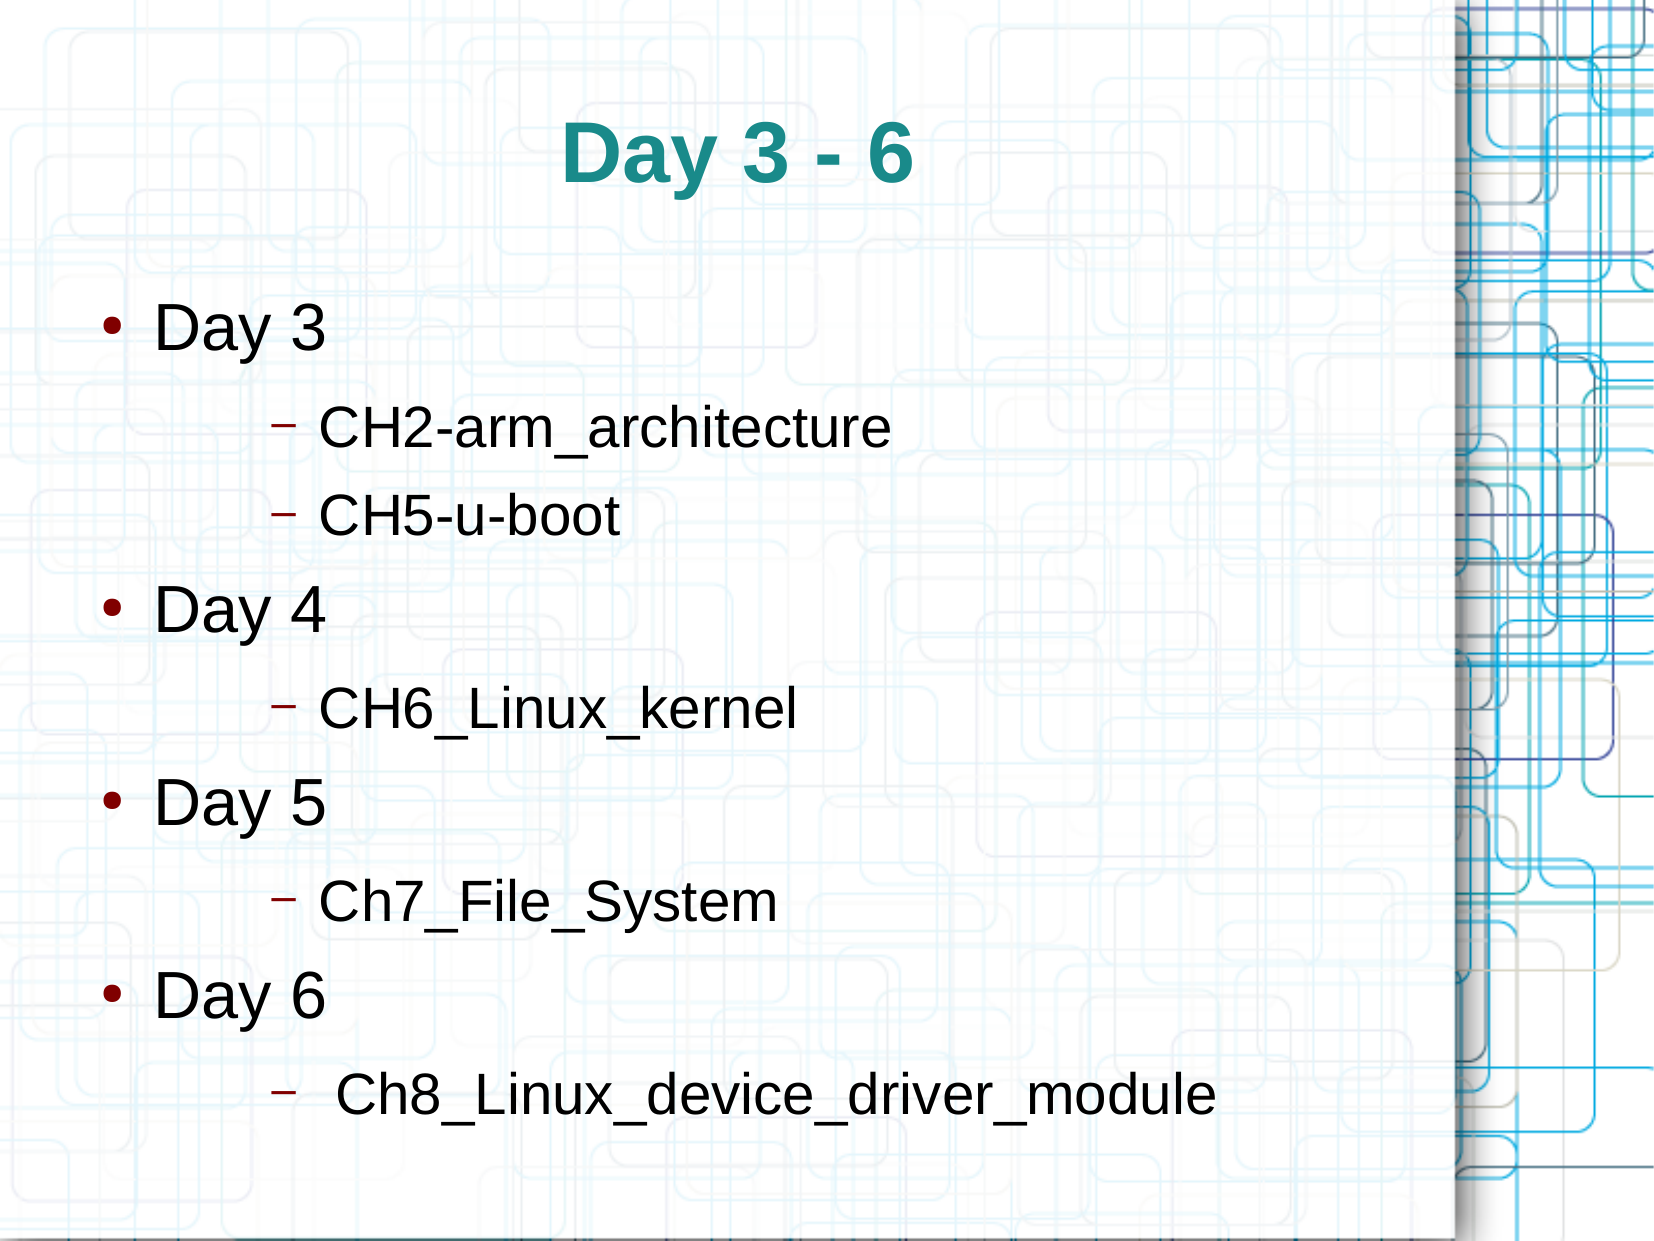

# Day 3 - 6
Day 3
CH2-arm_architecture
CH5-u-boot
Day 4
CH6_Linux_kernel
Day 5
Ch7_File_System
Day 6
 Ch8_Linux_device_driver_module